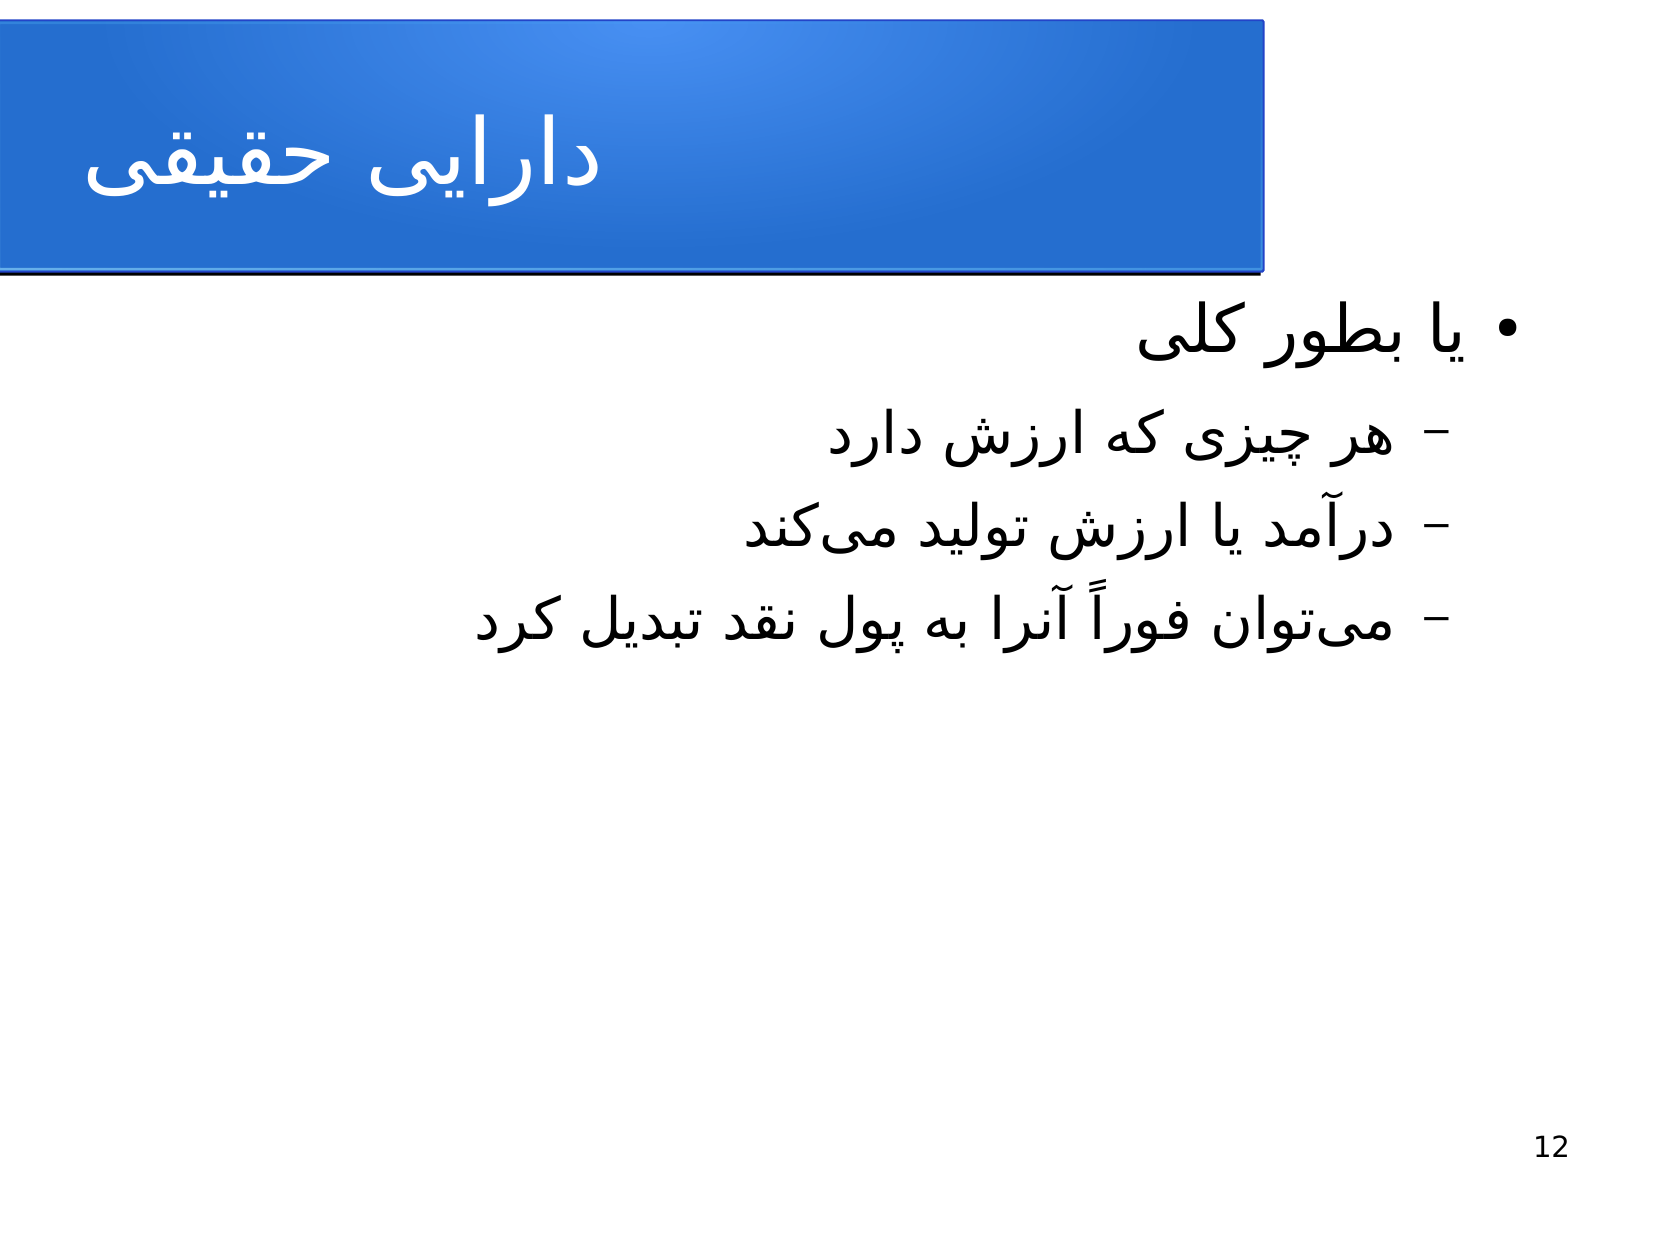

# دارایی حقیقی
یا بطور کلی
هر چیزی که ارزش دارد
در‌آمد یا ارزش تولید می‌کند
می‌توان فوراً آنرا به پول نقد تبدیل کرد
12